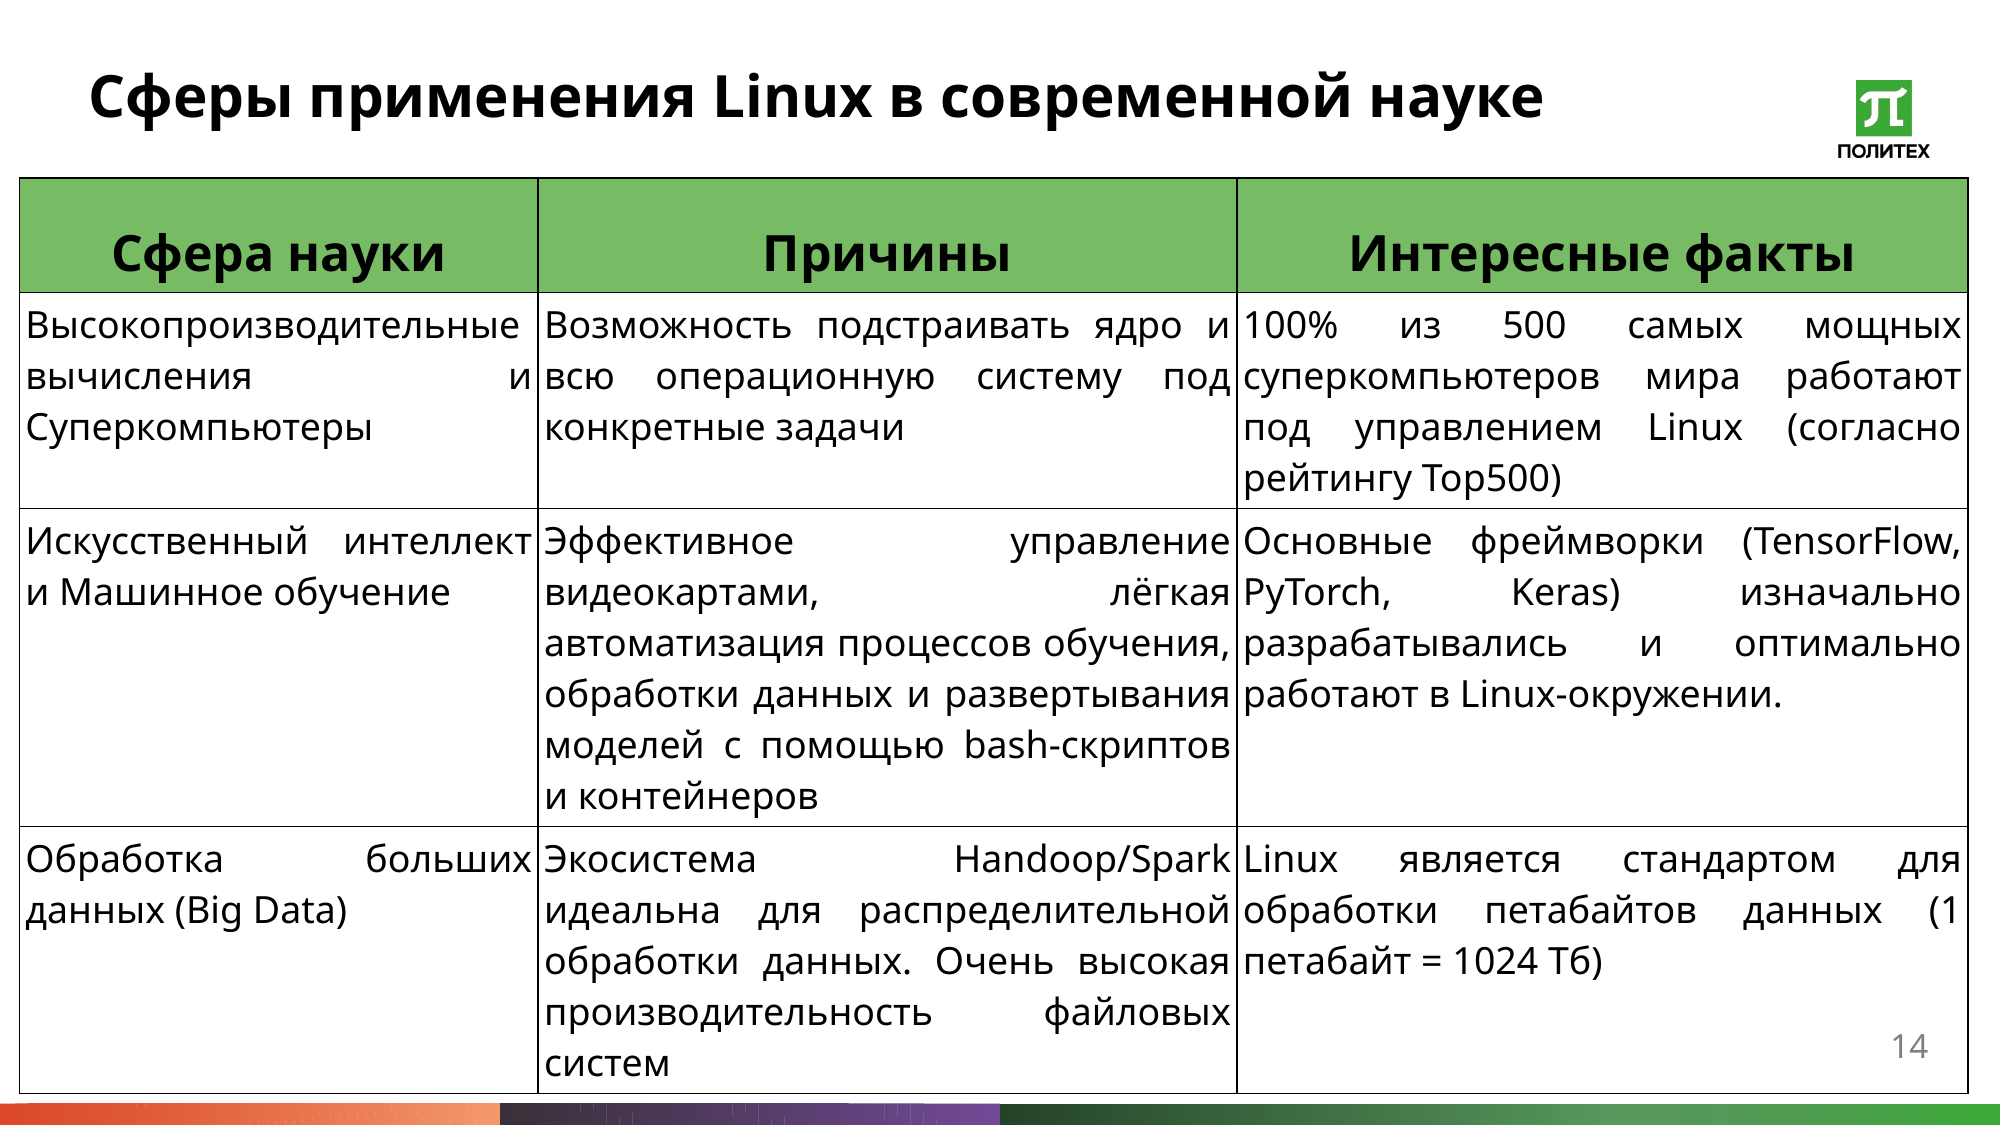

Сферы применения Linux в современной науке
| Сфера науки | Причины | Интересные факты |
| --- | --- | --- |
| Высокопроизводительные вычисления и Суперкомпьютеры | Возможность подстраивать ядро и всю операционную систему под конкретные задачи | 100% из 500 самых мощных суперкомпьютеров мира работают под управлением Linux (согласно рейтингу Top500) |
| Искусственный интеллект и Машинное обучение | Эффективное управление видеокартами, лёгкая автоматизация процессов обучения, обработки данных и развертывания моделей с помощью bash-скриптов и контейнеров | Основные фреймворки (TensorFlow, PyTorch, Keras) изначально разрабатывались и оптимально работают в Linux-окружении. |
| Обработка больших данных (Big Data) | Экосистема Handoop/Spark идеальна для распределительной обработки данных. Очень высокая производительность файловых систем | Linux является стандартом для обработки петабайтов данных (1 петабайт = 1024 Тб) |